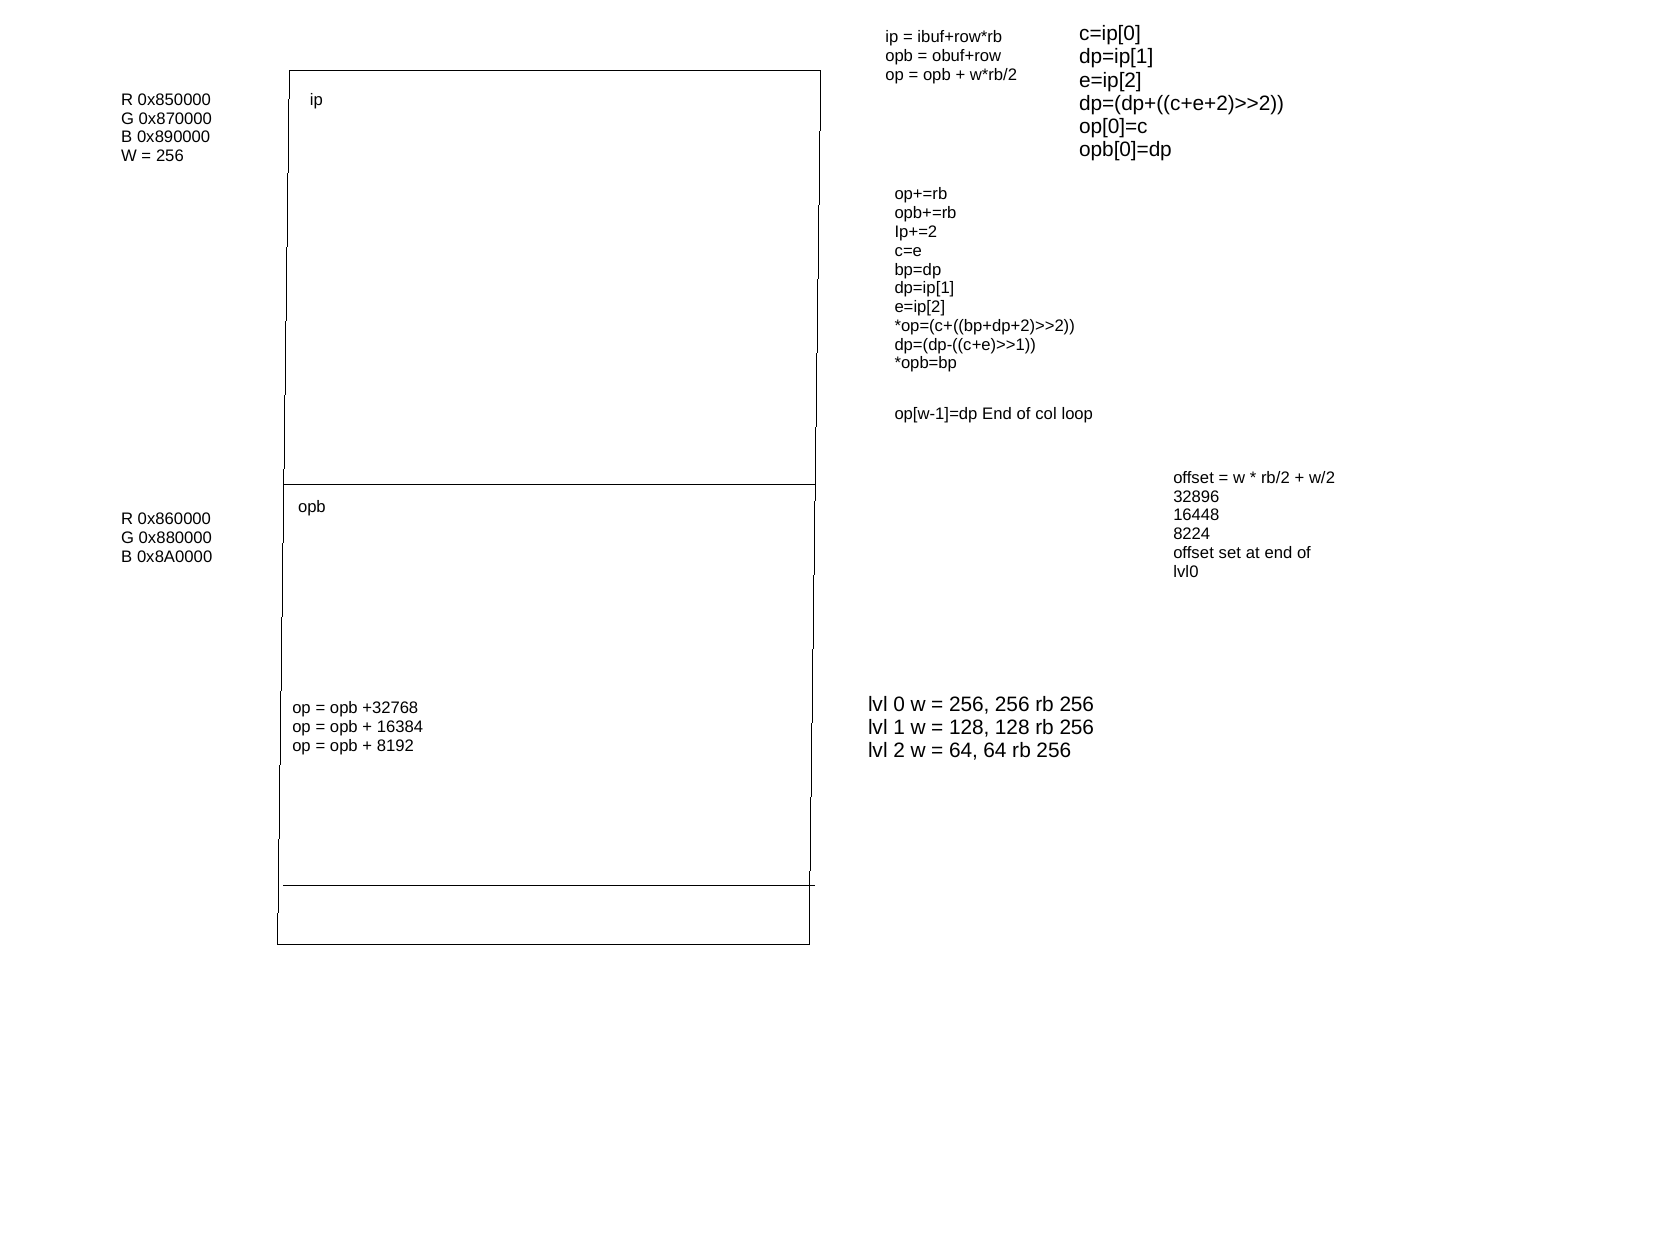

c=ip[0]
dp=ip[1]
e=ip[2]
dp=(dp+((c+e+2)>>2))
op[0]=c
opb[0]=dp
ip = ibuf+row*rb
opb = obuf+row
op = opb + w*rb/2
R 0x850000
G 0x870000
B 0x890000
W = 256
ip
op+=rb
opb+=rb
Ip+=2
c=e
bp=dp
dp=ip[1]
e=ip[2]
*op=(c+((bp+dp+2)>>2))
dp=(dp-((c+e)>>1))
*opb=bp
op[w-1]=dp End of col loop
offset = w * rb/2 + w/2
32896
16448
8224
offset set at end of
lvl0
opb
R 0x860000
G 0x880000
B 0x8A0000
lvl 0 w = 256, 256 rb 256
lvl 1 w = 128, 128 rb 256
lvl 2 w = 64, 64 rb 256
op = opb +32768
op = opb + 16384
op = opb + 8192